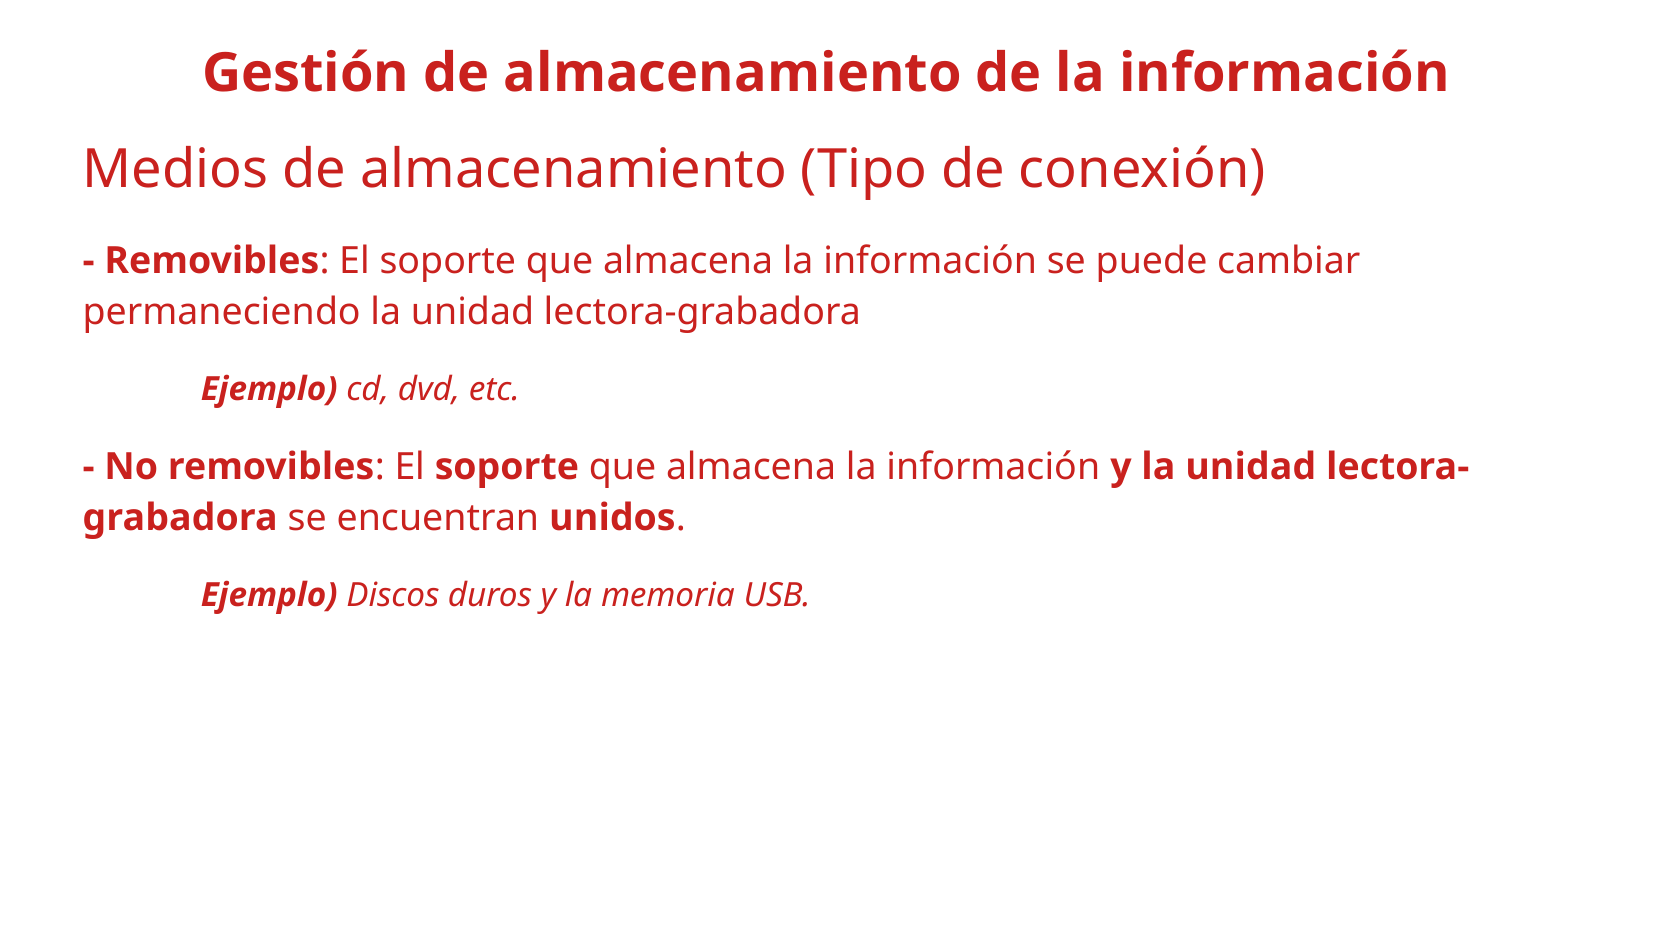

# Gestión de almacenamiento de la información
Medios de almacenamiento (Tipo de conexión)
- Removibles: El soporte que almacena la información se puede cambiar permaneciendo la unidad lectora-grabadora
Ejemplo) cd, dvd, etc.
- No removibles: El soporte que almacena la información y la unidad lectora-grabadora se encuentran unidos.
Ejemplo) Discos duros y la memoria USB.